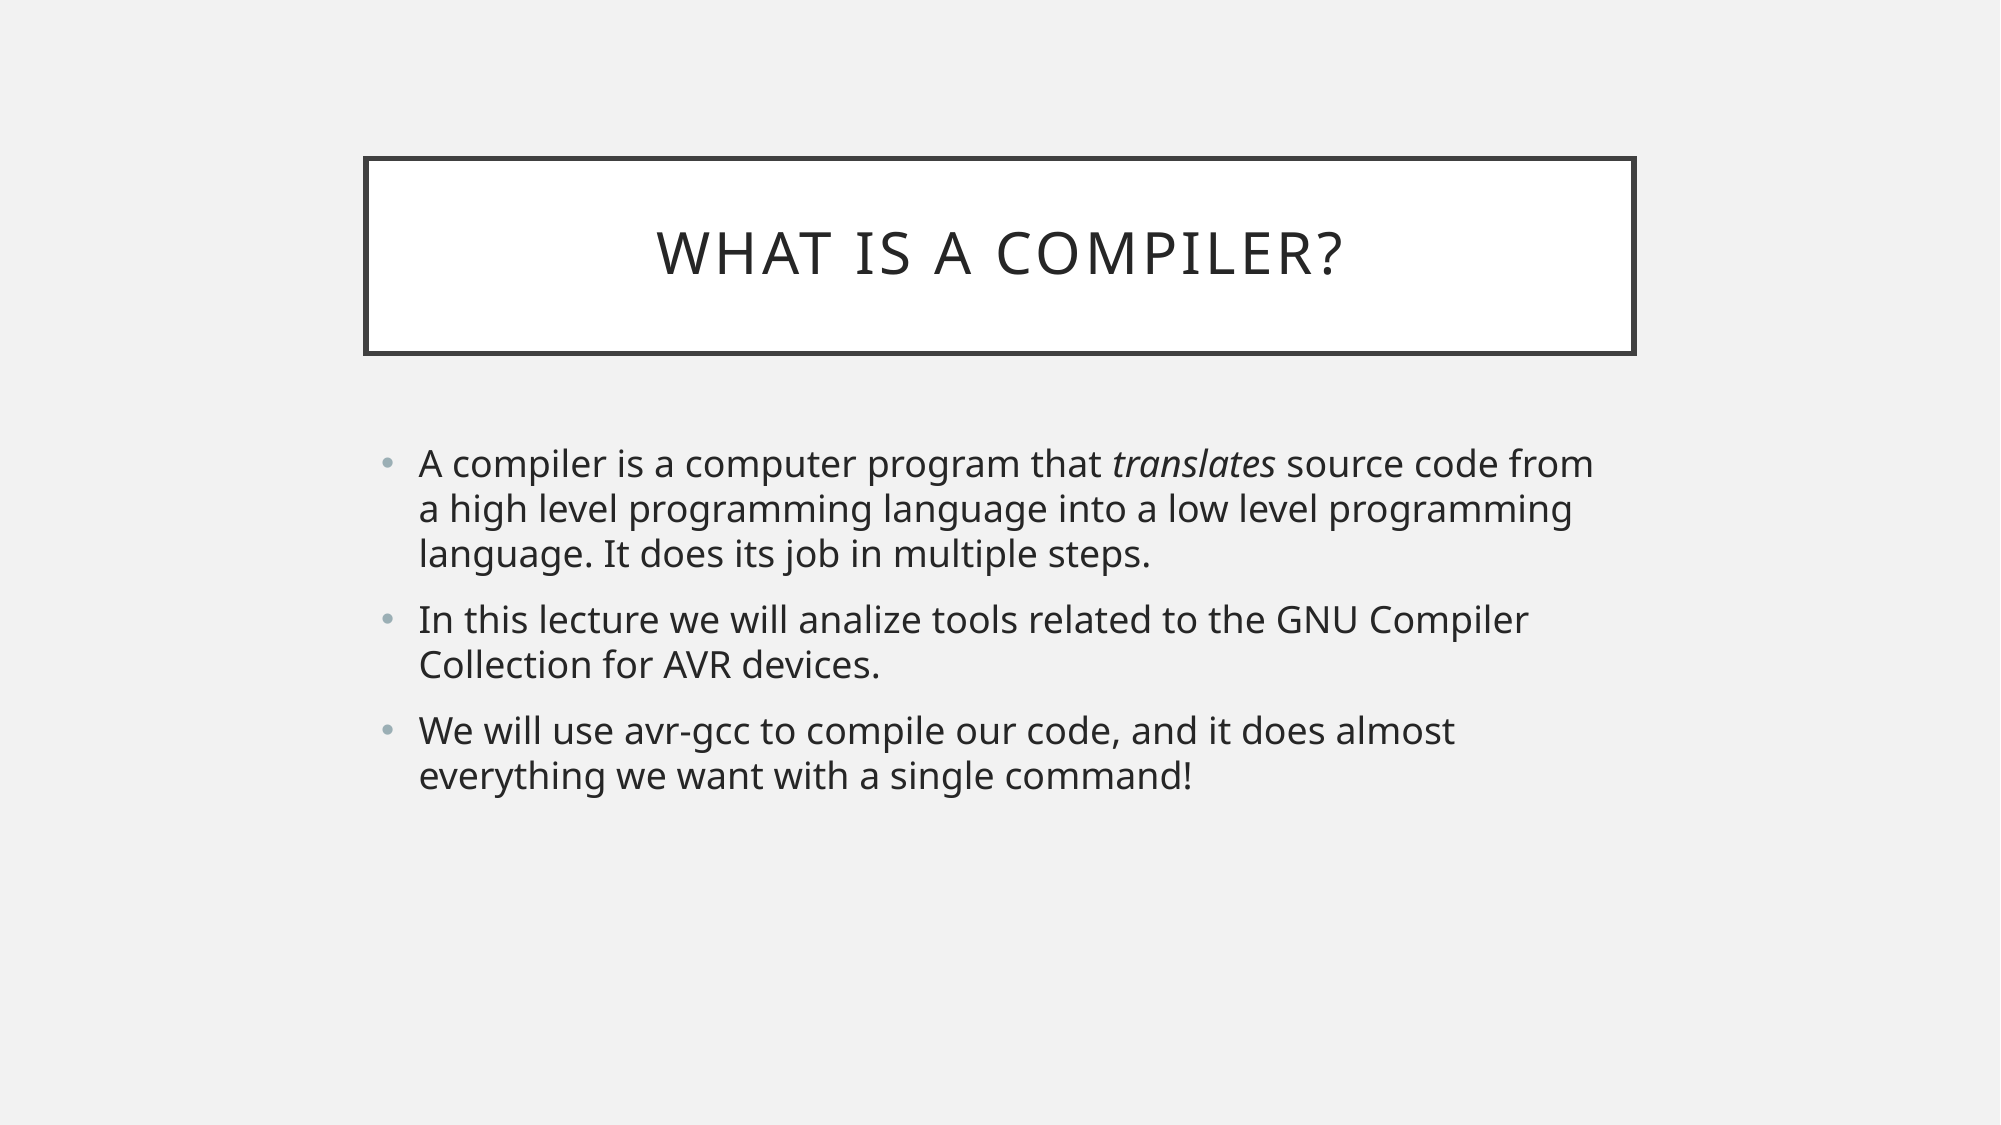

# What is a compiler?
A compiler is a computer program that translates source code from a high level programming language into a low level programming language. It does its job in multiple steps.
In this lecture we will analize tools related to the GNU Compiler Collection for AVR devices.
We will use avr-gcc to compile our code, and it does almost everything we want with a single command!